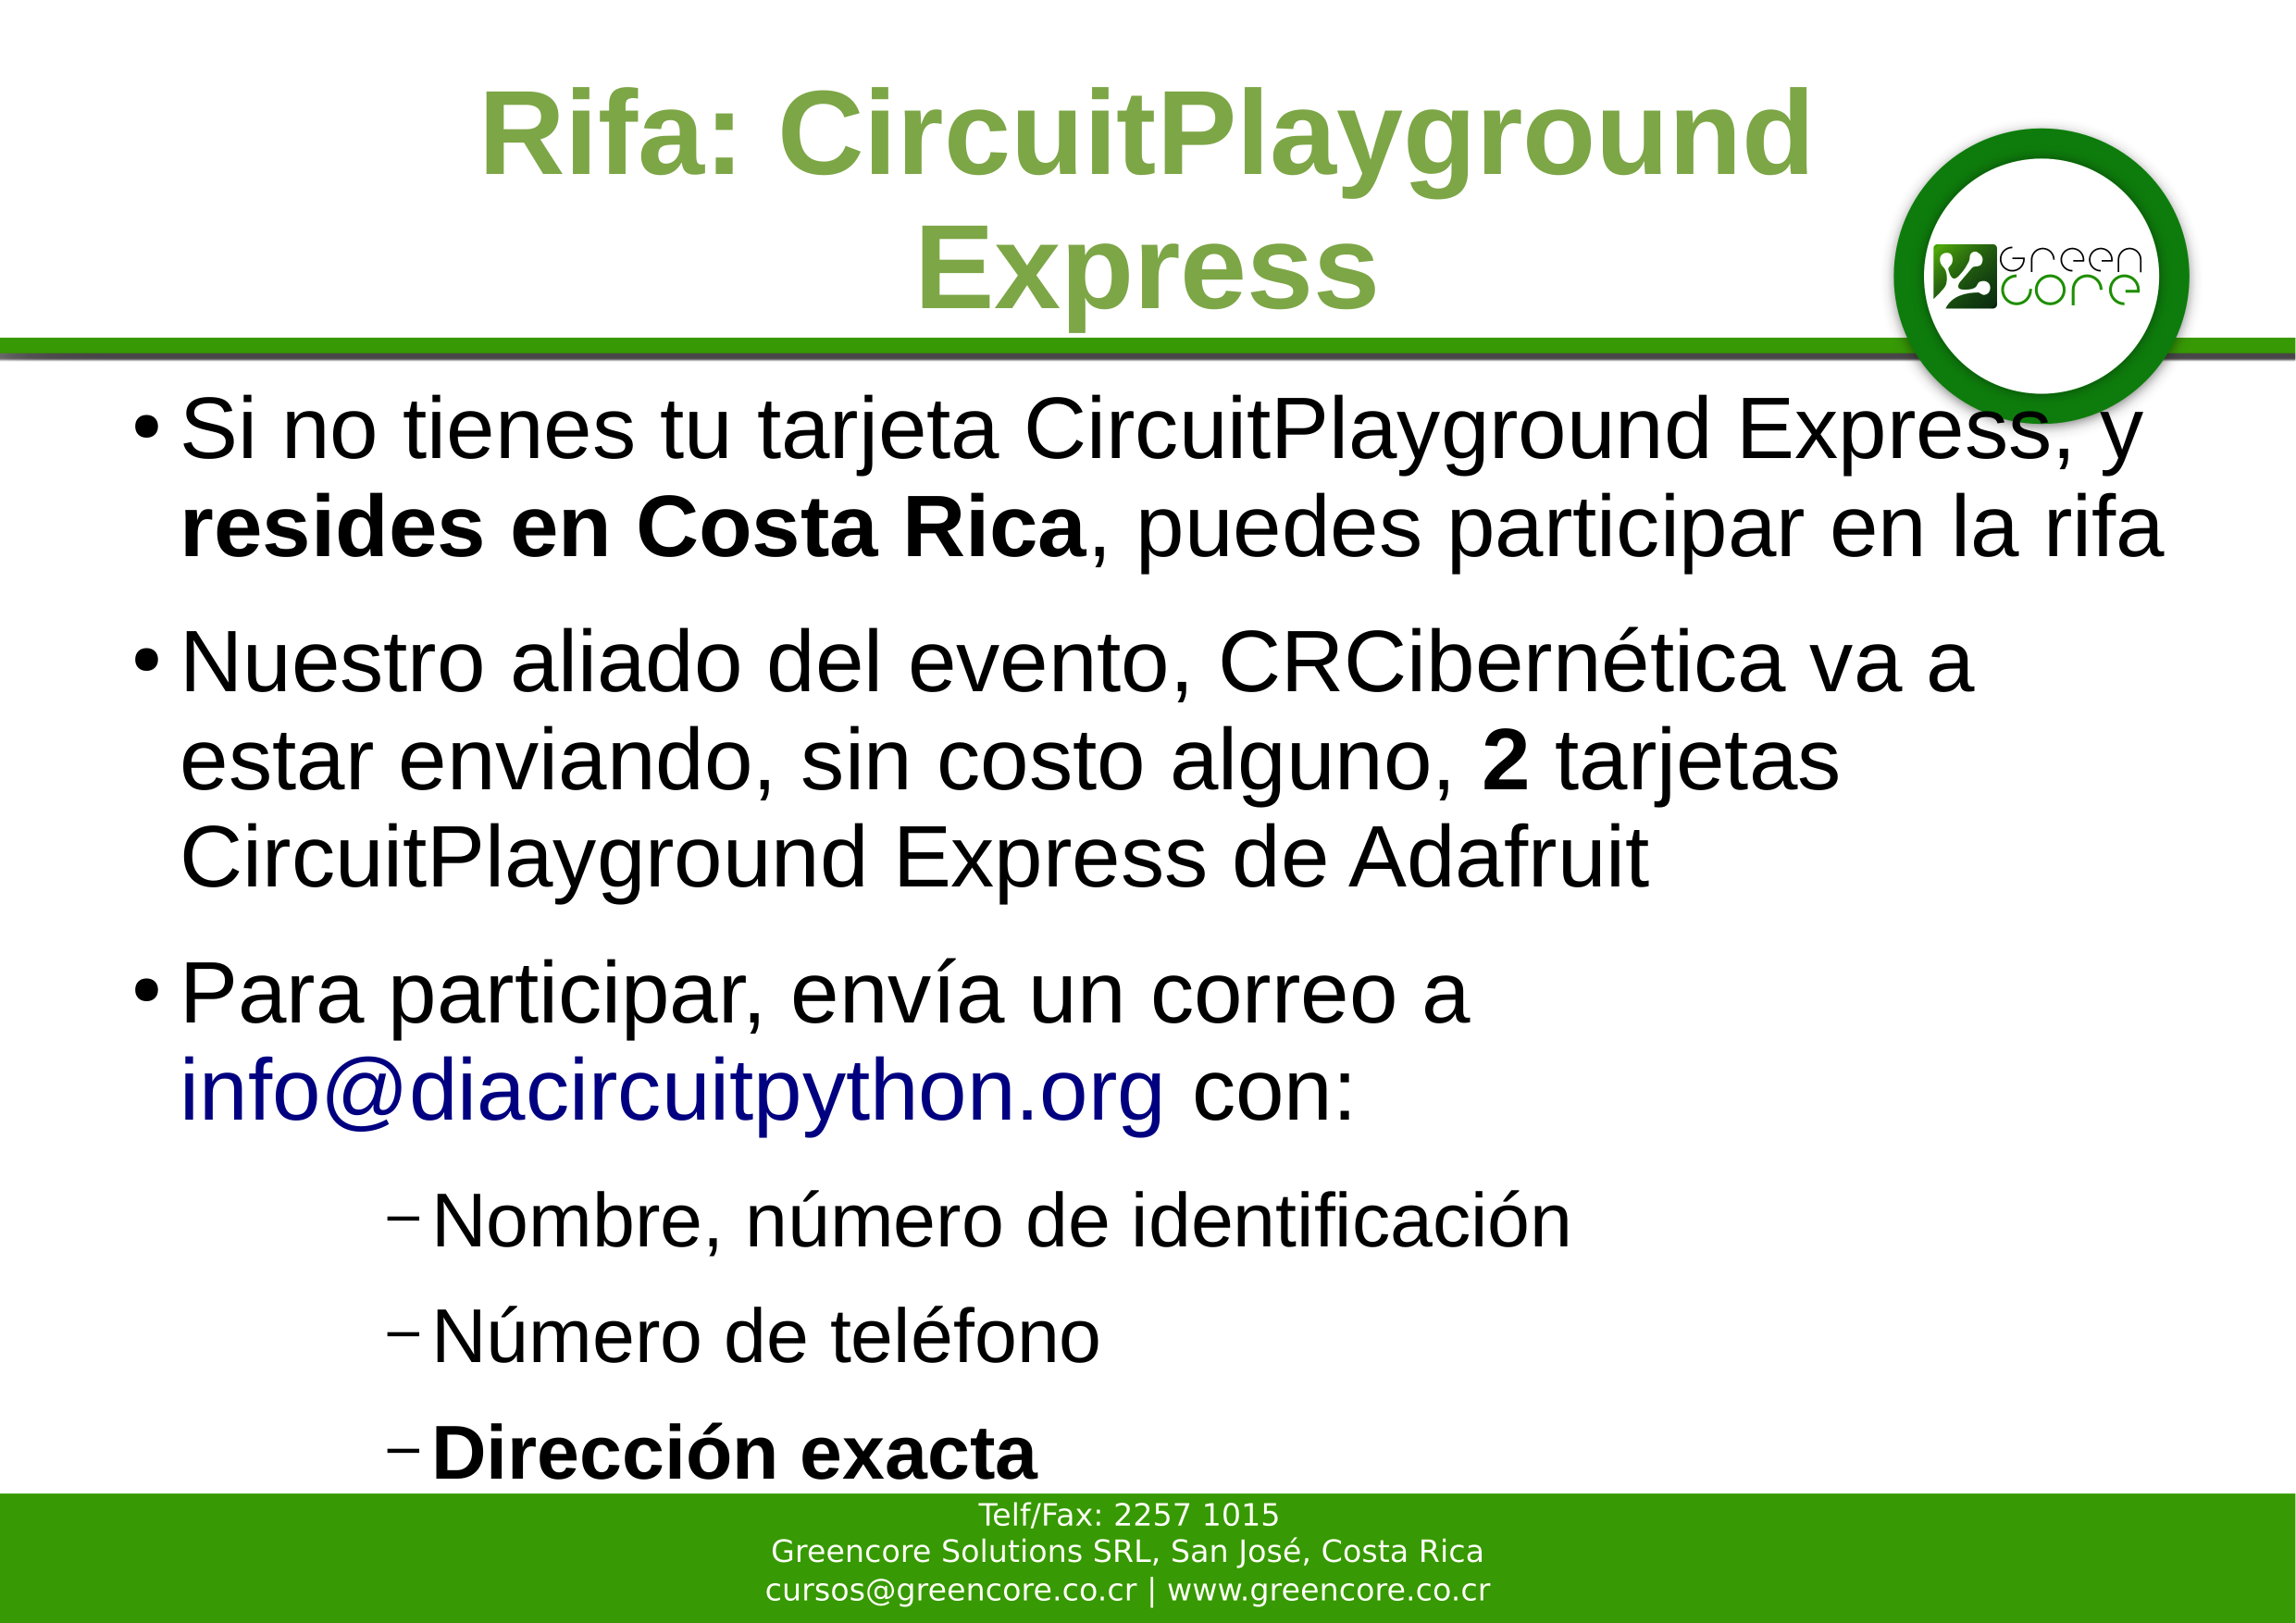

# Rifa: CircuitPlayground Express
Si no tienes tu tarjeta CircuitPlayground Express, y resides en Costa Rica, puedes participar en la rifa
Nuestro aliado del evento, CRCibernética va a estar enviando, sin costo alguno, 2 tarjetas CircuitPlayground Express de Adafruit
Para participar, envía un correo a info@diacircuitpython.org con:
Nombre, número de identificación
Número de teléfono
Dirección exacta